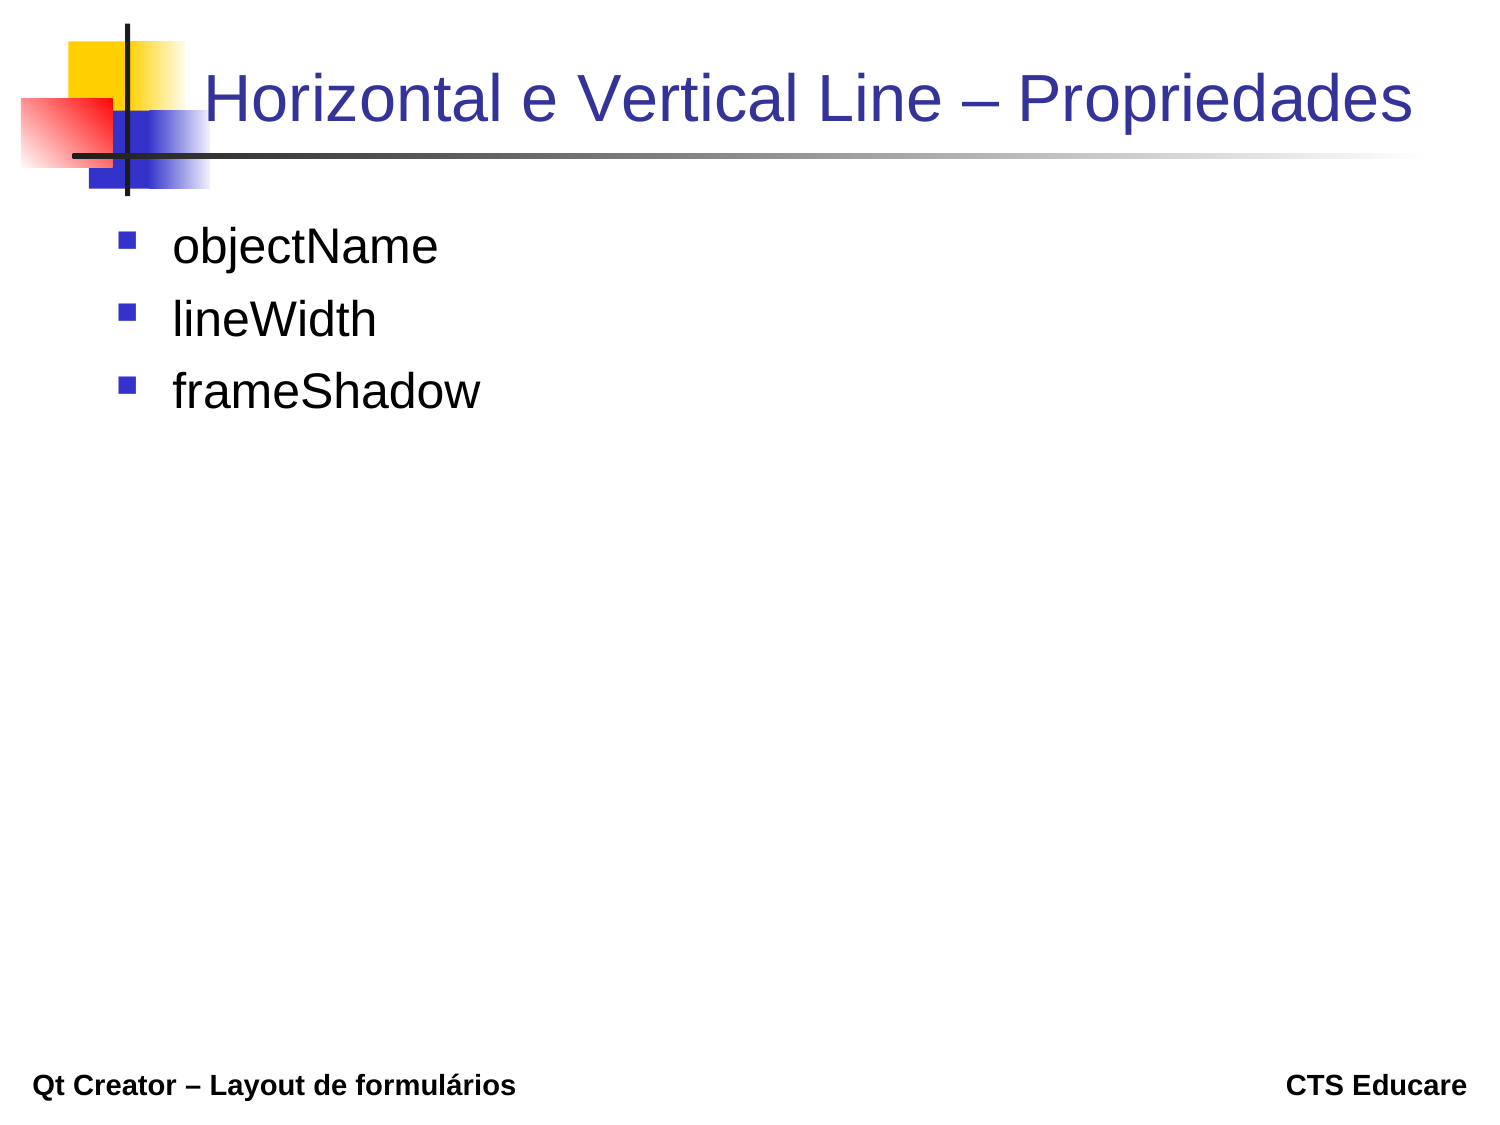

# Horizontal e Vertical Line – Propriedades
objectName
lineWidth
frameShadow